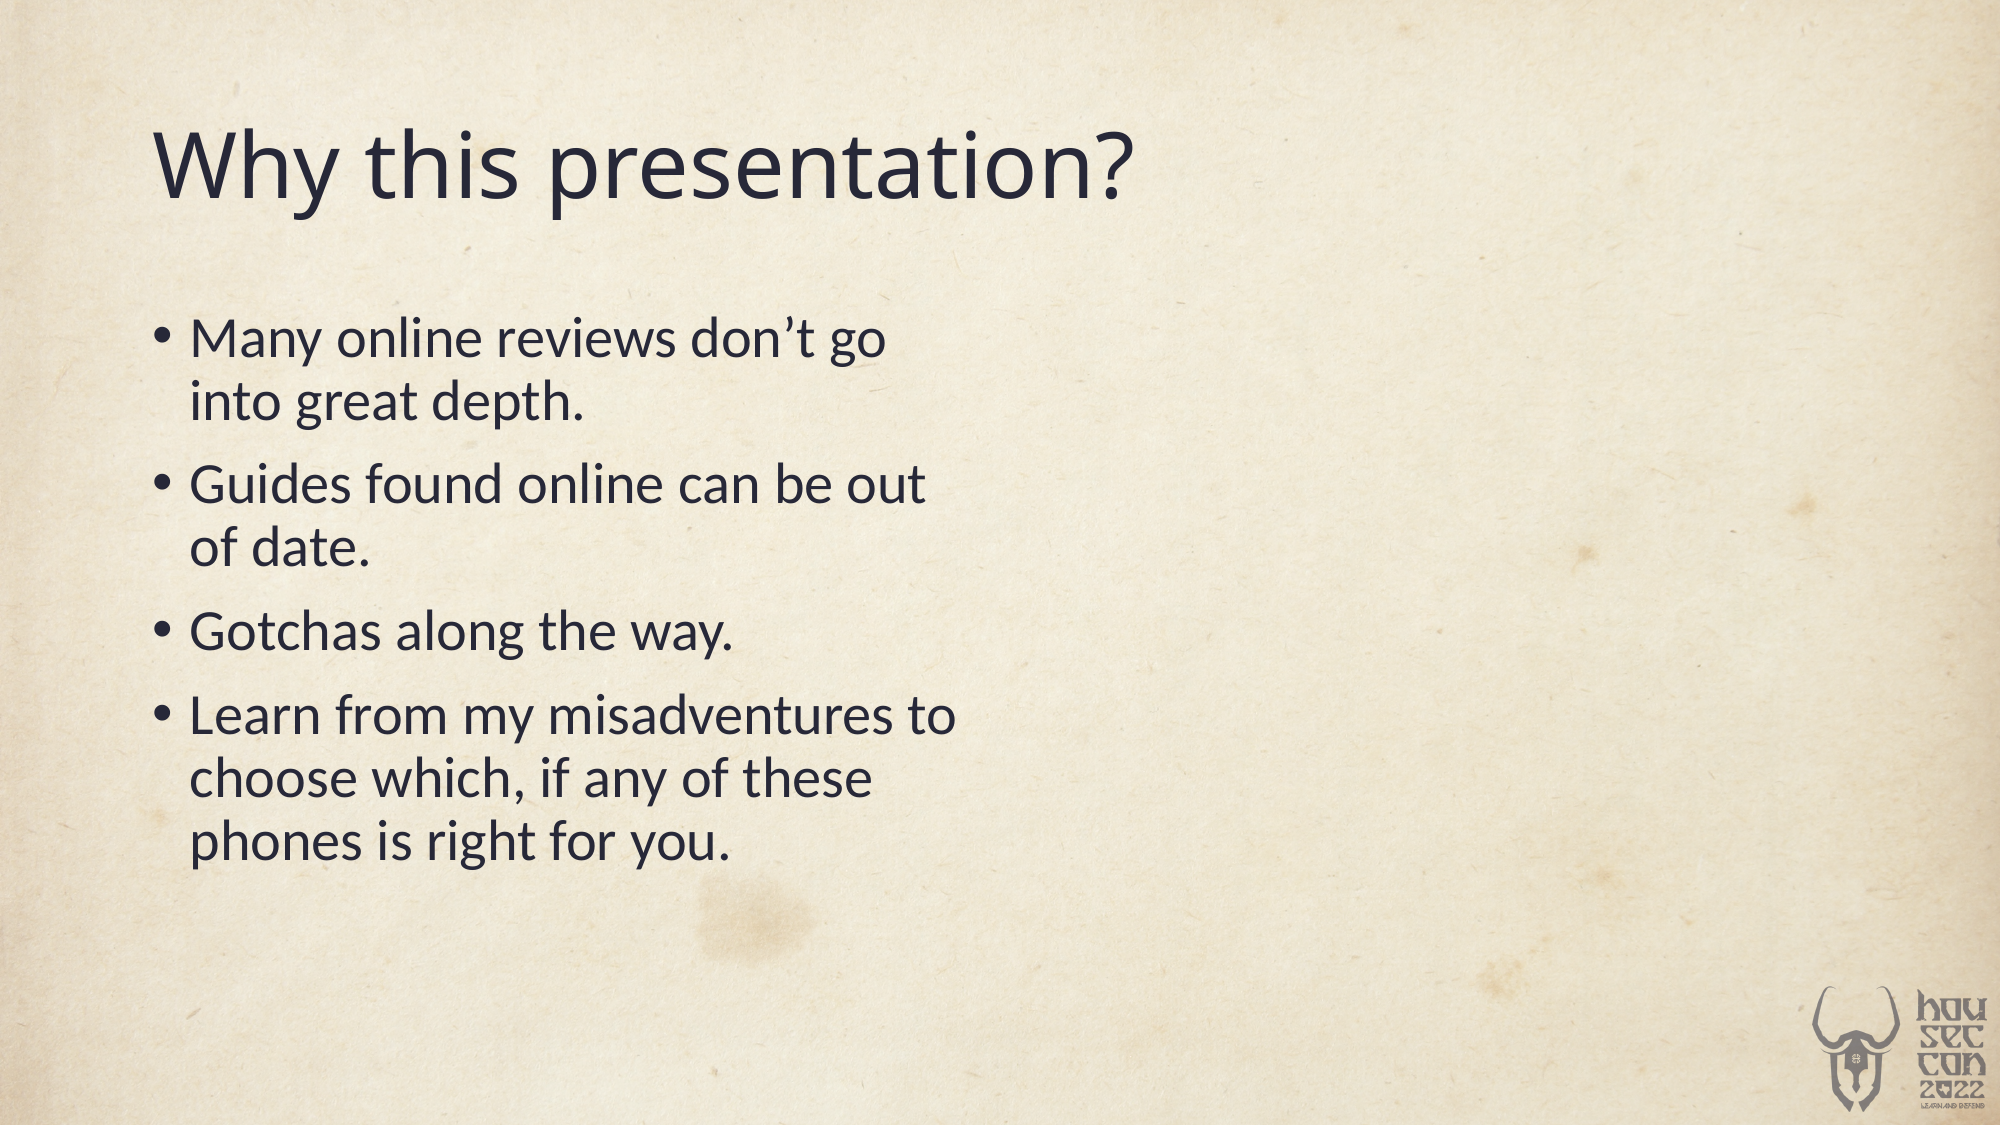

Why this presentation?
Many online reviews don’t go into great depth.
Guides found online can be out of date.
Gotchas along the way.
Learn from my misadventures to choose which, if any of these phones is right for you.